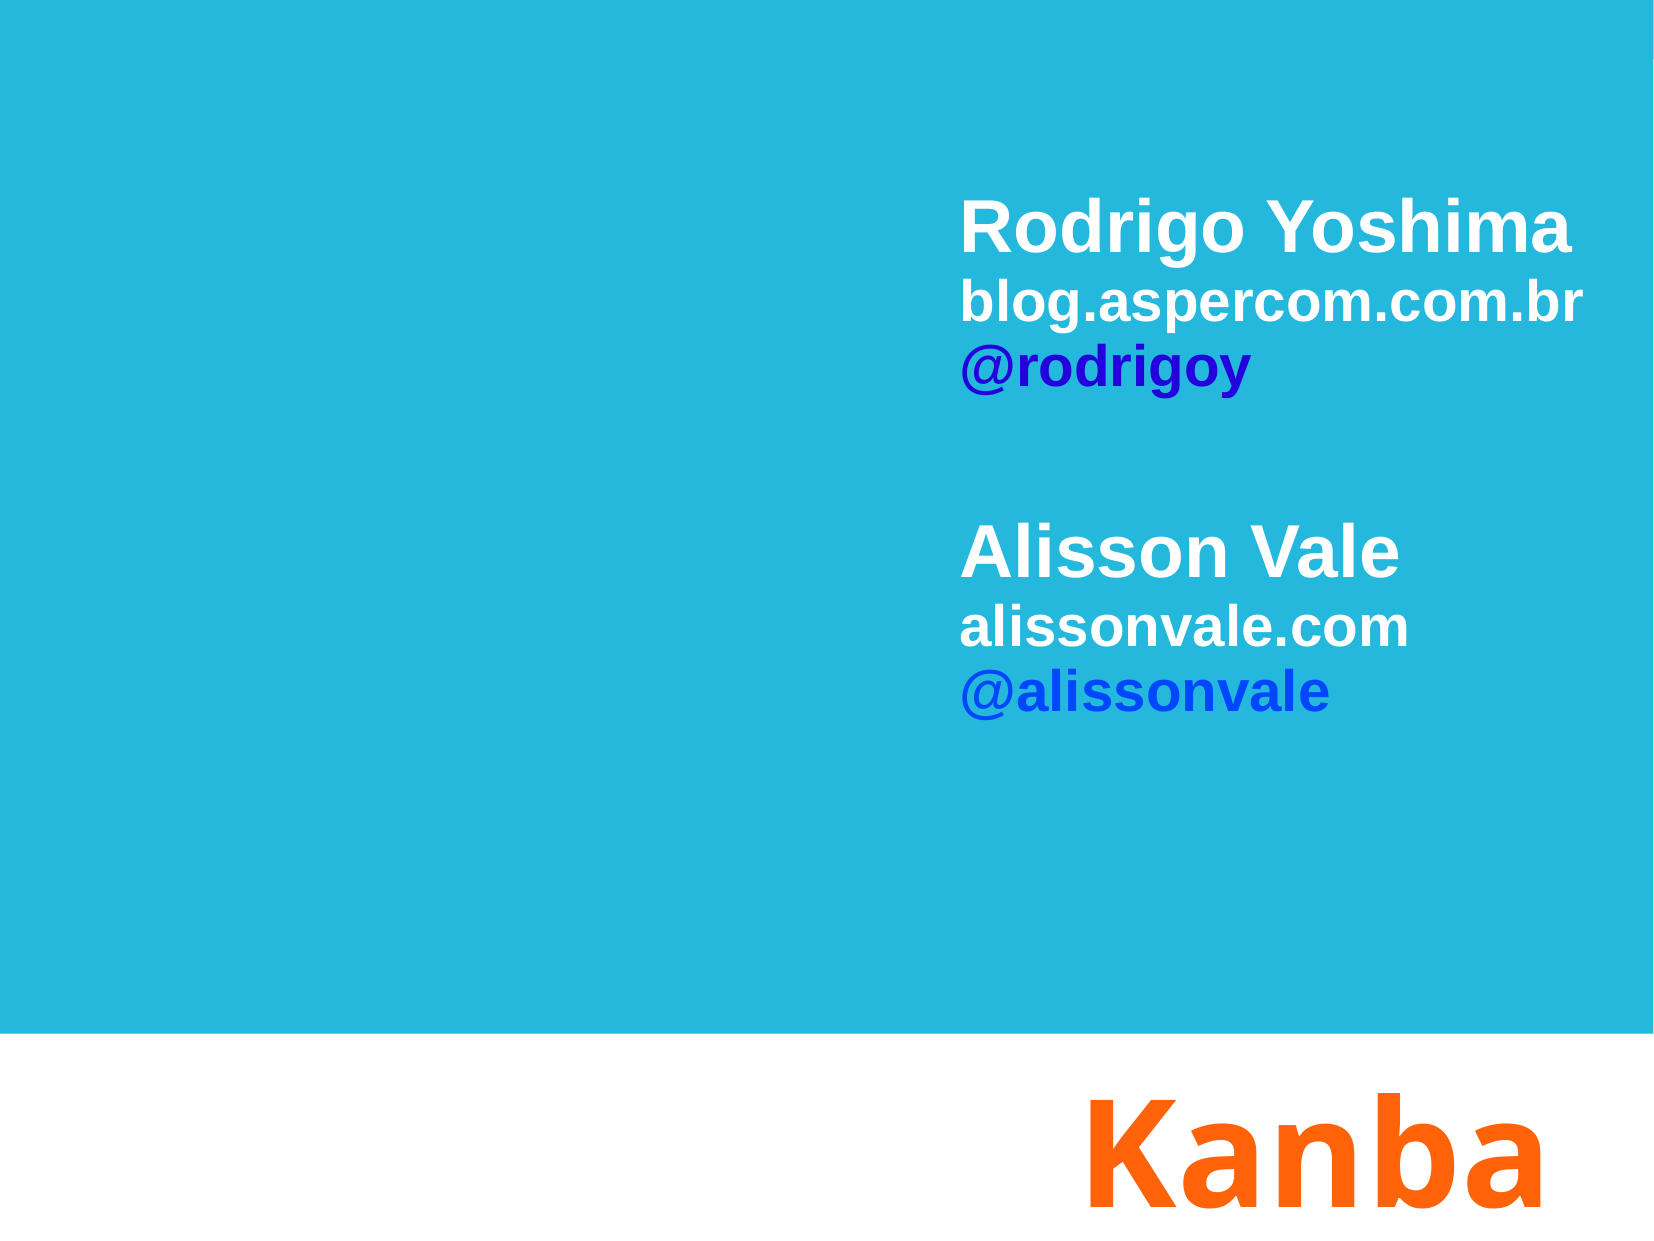

Rodrigo Yoshima
blog.aspercom.com.br
@rodrigoy
Alisson Vale
alissonvale.com
@alissonvale
Kanban